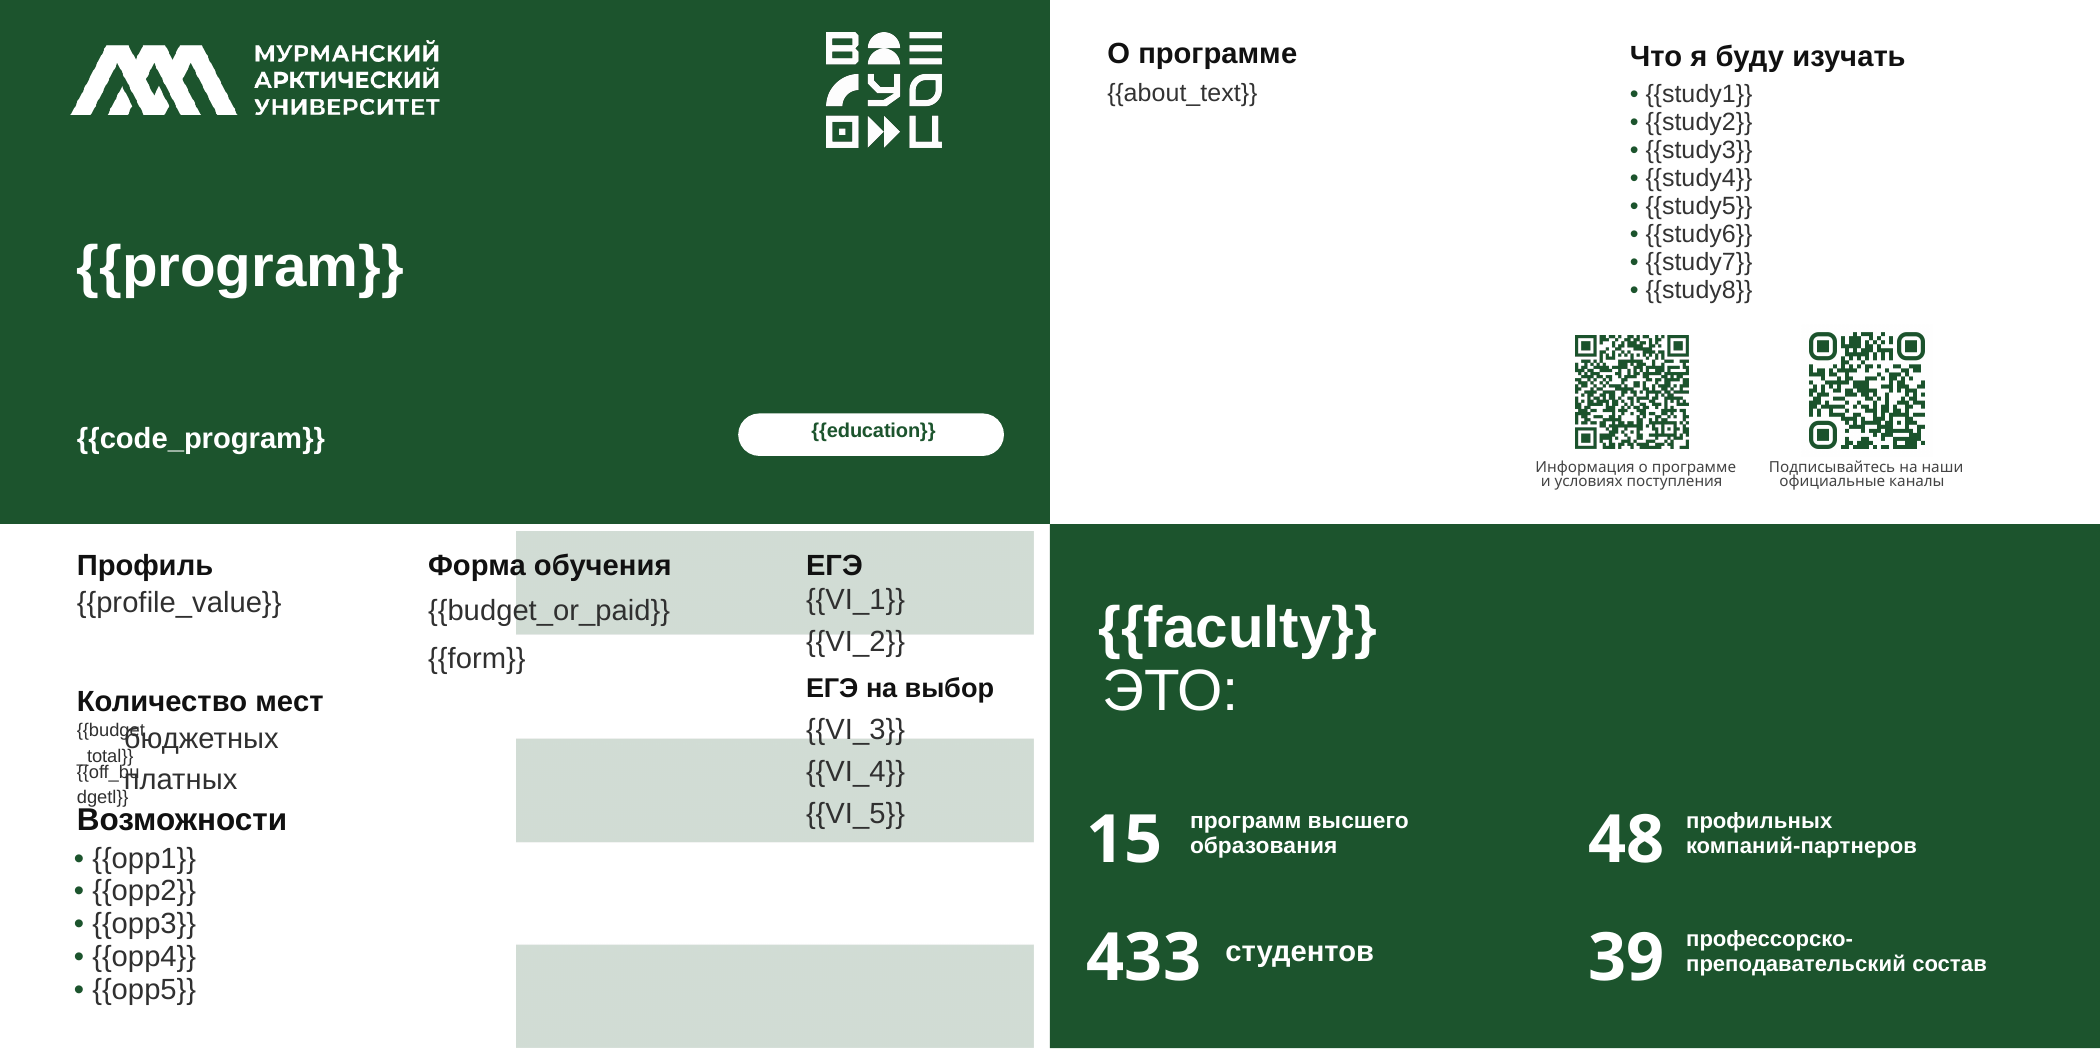

О программе
Что я буду изучать
{{about_text}}
• {{study1}}
• {{study2}}
• {{study3}}
• {{study4}}
• {{study5}}
• {{study6}}
• {{study7}}
• {{study8}}
{{program}}
{{code_program}}
{{education}}
Информация о программе и условиях поступления
Подписывайтесь на наши официальные каналы
{{faculty}}
Профиль
Форма обучения
ЕГЭ
{{VI_1}}
{{VI_2}}
{{profile_value}}
{{budget_or_paid}}
{{form}}
ЭТО:
ЕГЭ на выбор
Количество мест
{{VI_3}}
{{VI_4}}
{{VI_5}}
бюджетных
{{budget_total}}
платных
{{off_budgetl}}
15
48
Возможности
программ высшего образования
профильных
компаний-партнеров
• {{opp1}}
• {{opp2}}
• {{opp3}}
• {{opp4}}
• {{opp5}}
433
39
студентов
профессорско-
преподавательский состав